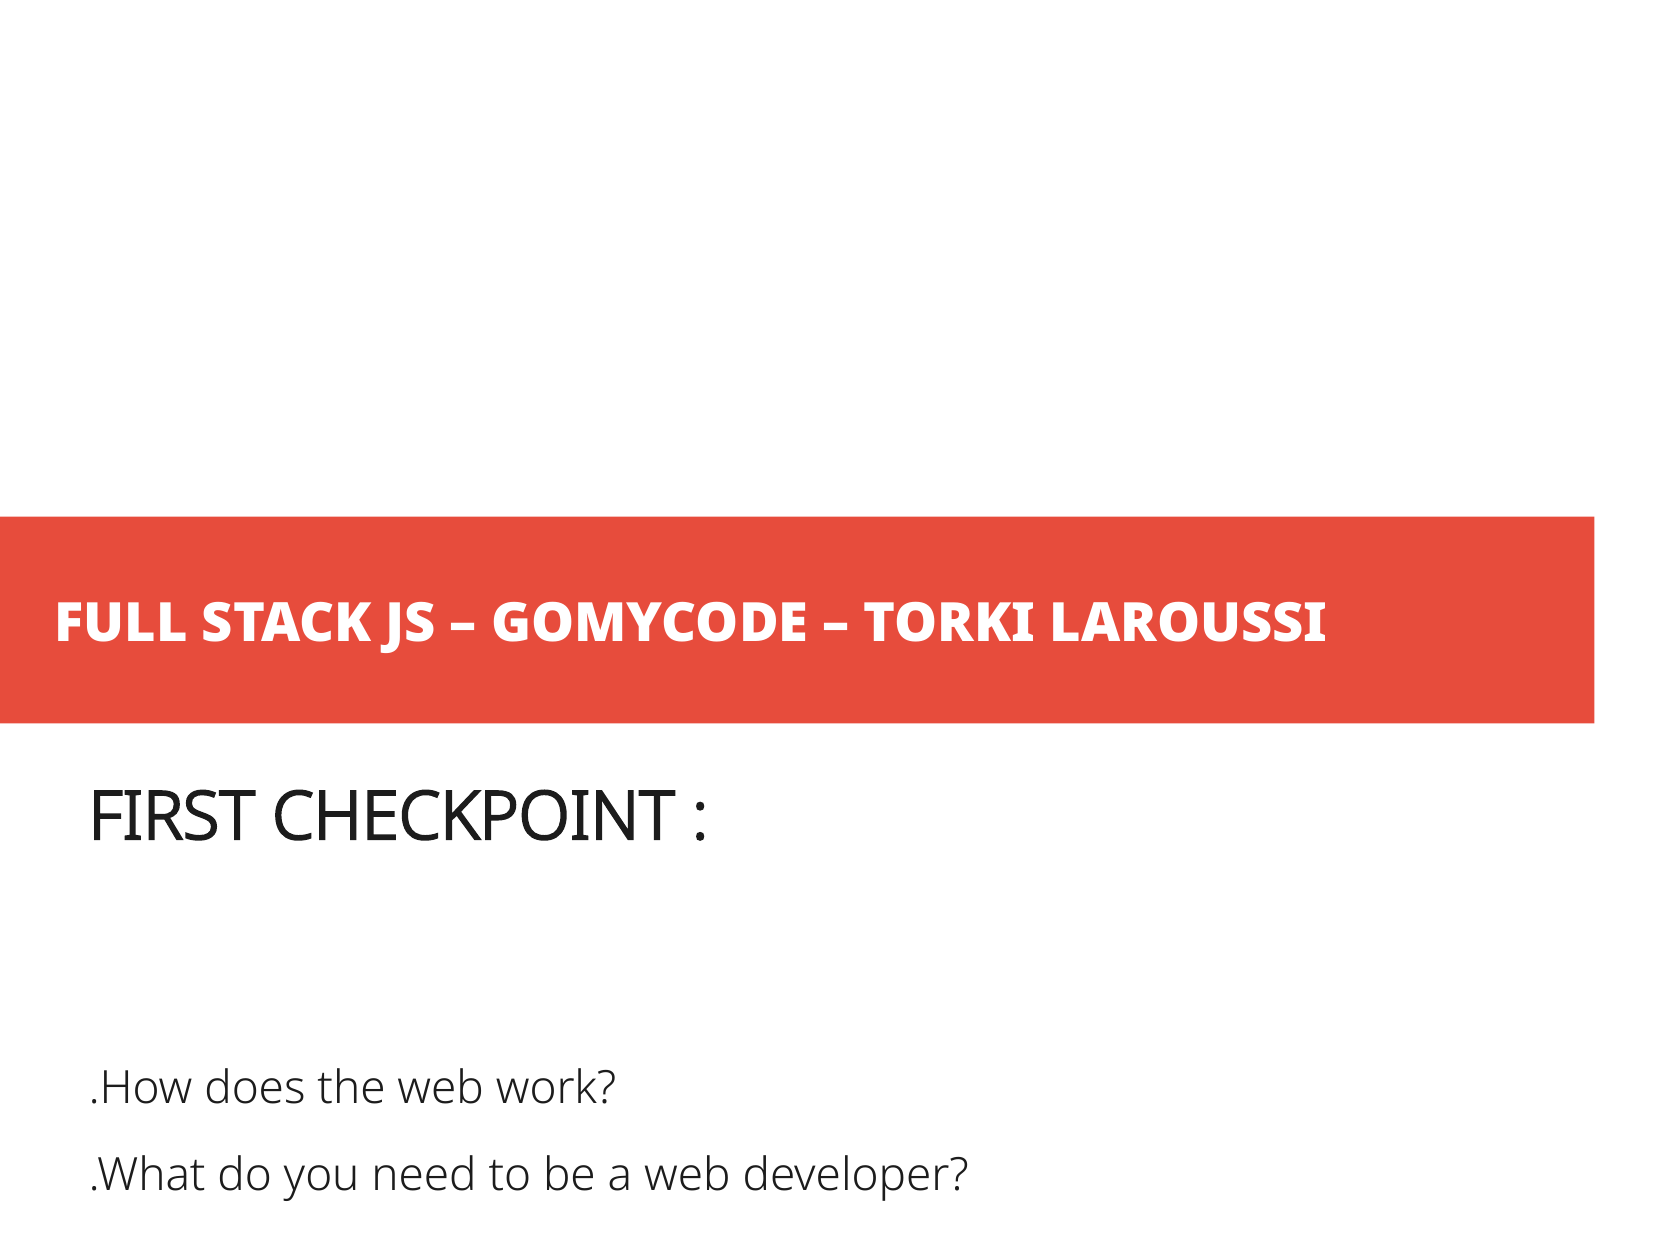

# FULL STACK JS – GOMYCODE – TORKI LAROUSSI
FIRST CHECKPOINT :
.How does the web work?
.What do you need to be a web developer?
.Why did you choose to learn web development?